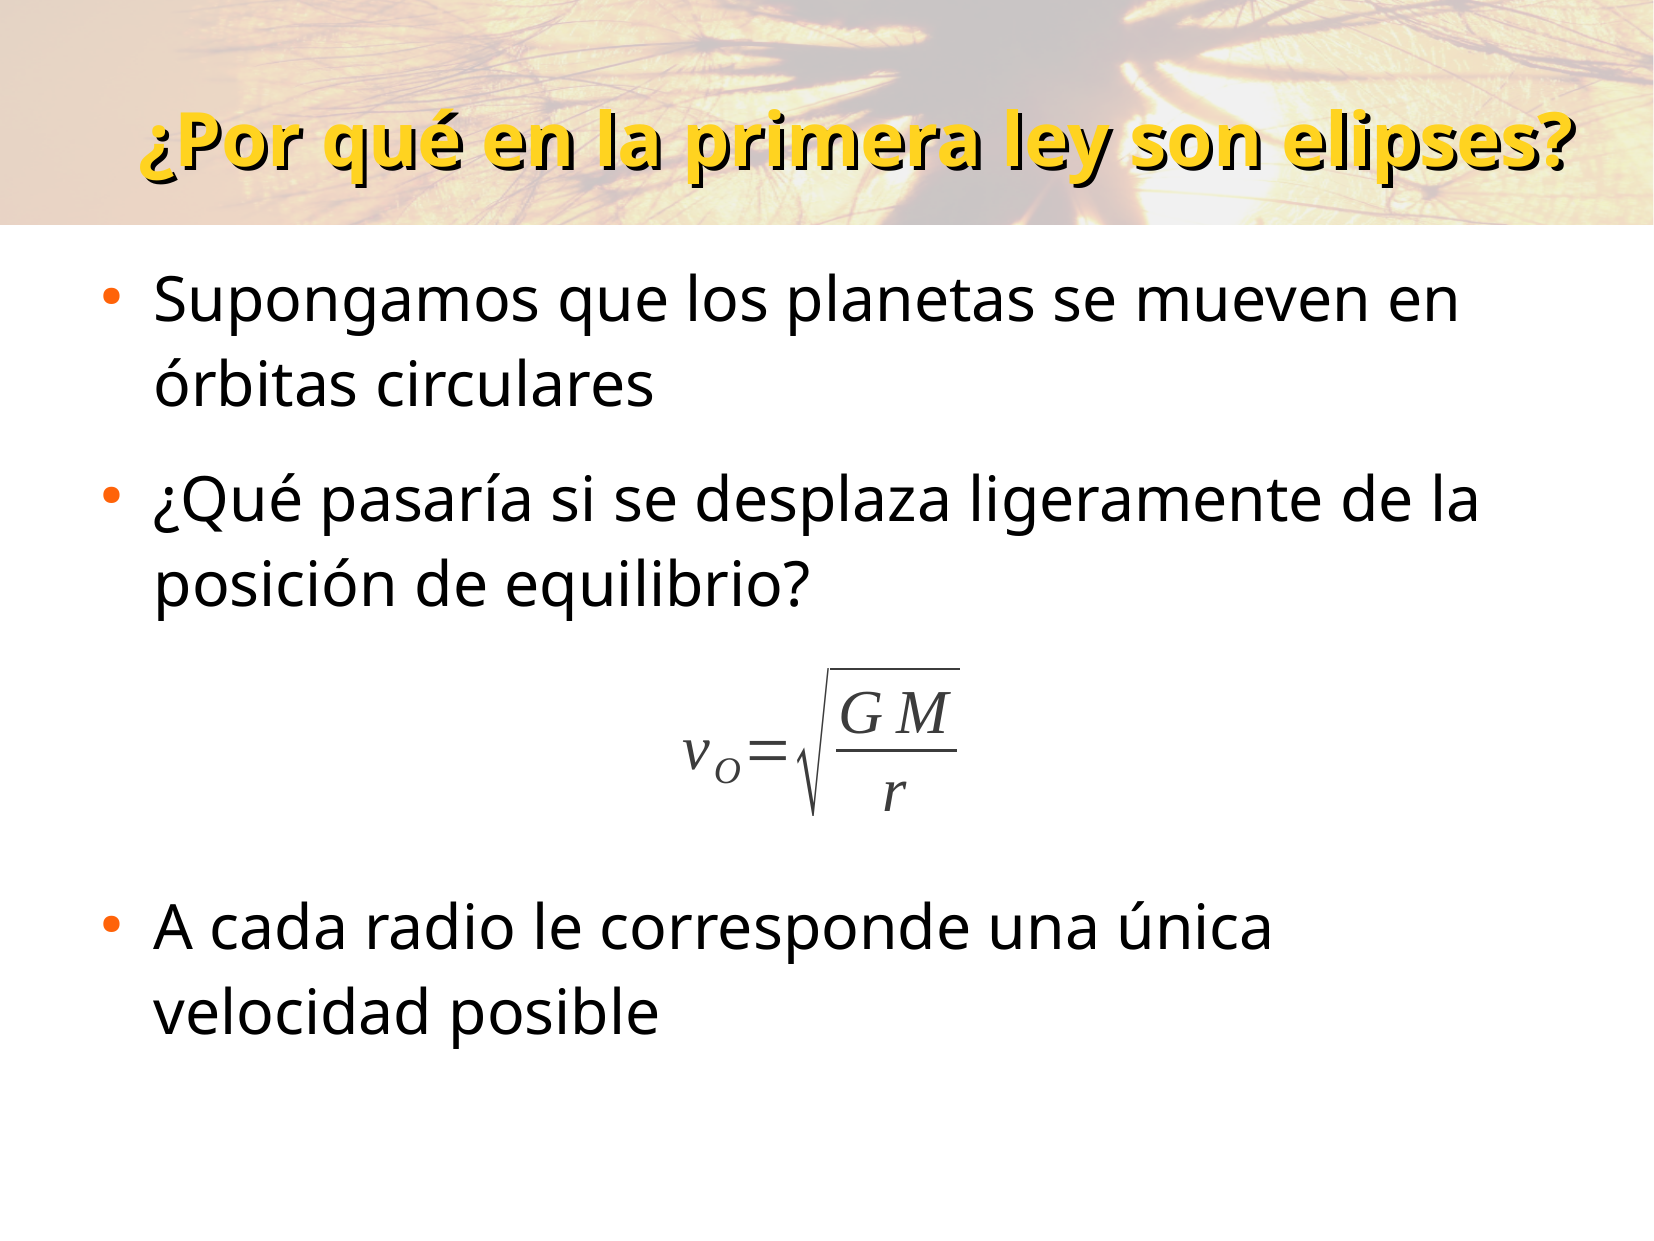

# ¿Por qué en la primera ley son elipses?
Supongamos que los planetas se mueven en órbitas circulares
¿Qué pasaría si se desplaza ligeramente de la posición de equilibrio?
A cada radio le corresponde una única velocidad posible